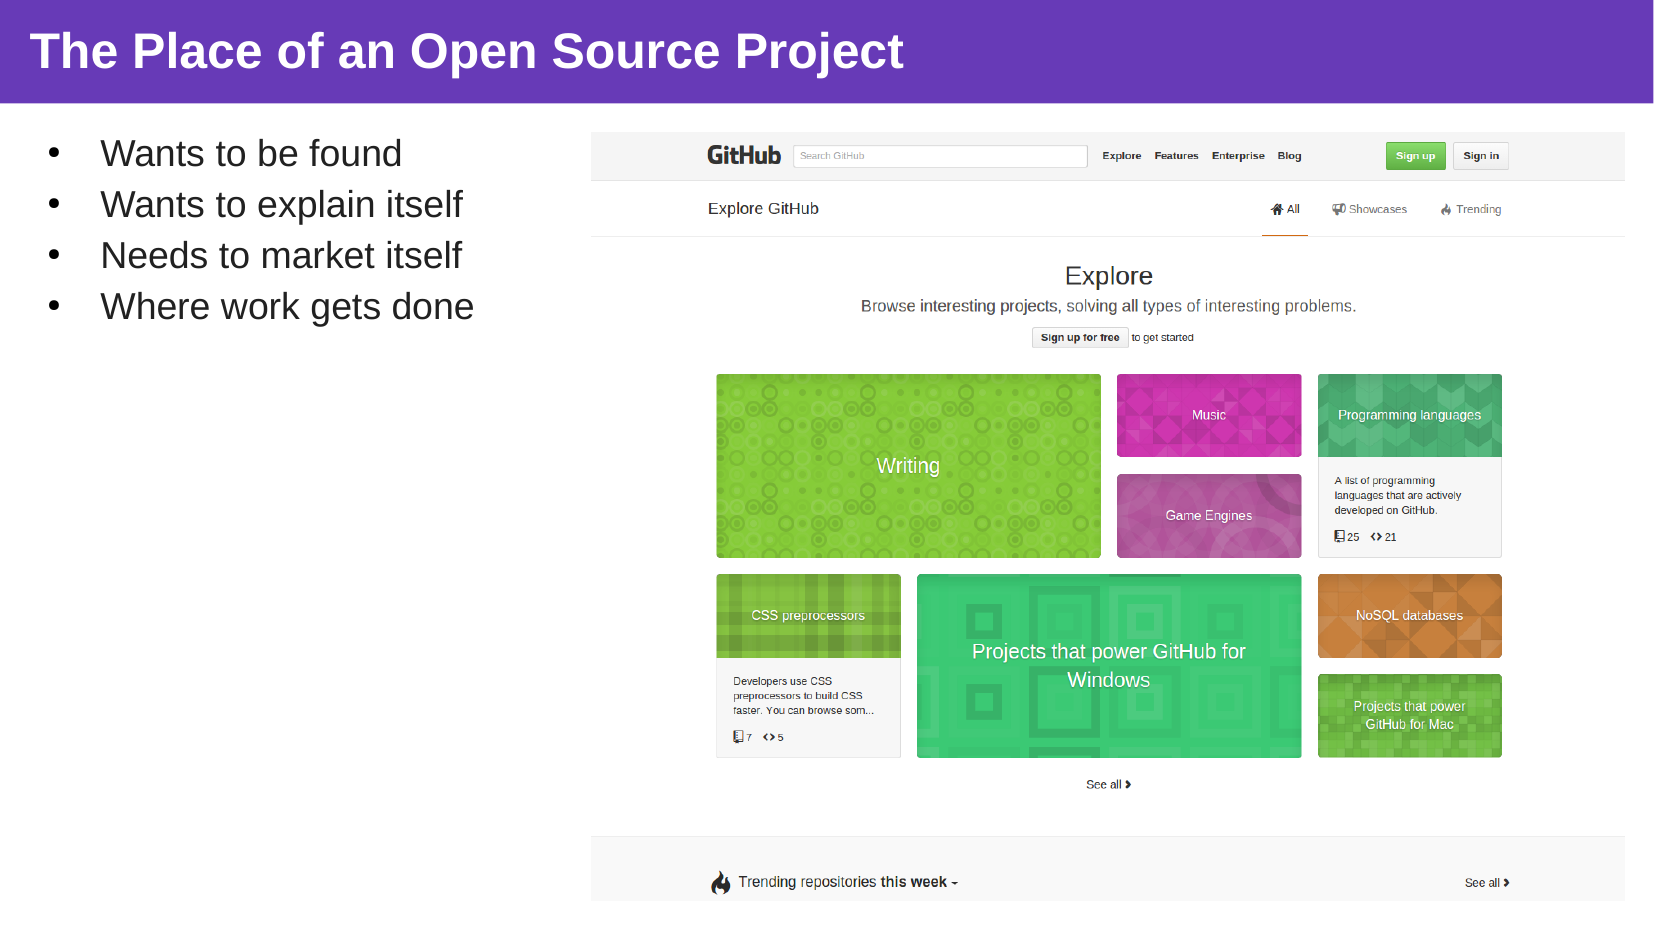

# The Place of an Open Source Project
Wants to be found
Wants to explain itself
Needs to market itself
Where work gets done
Commercial Open Source Startups
20
© 2020 Dirk Riehle - Some Rights Reserved